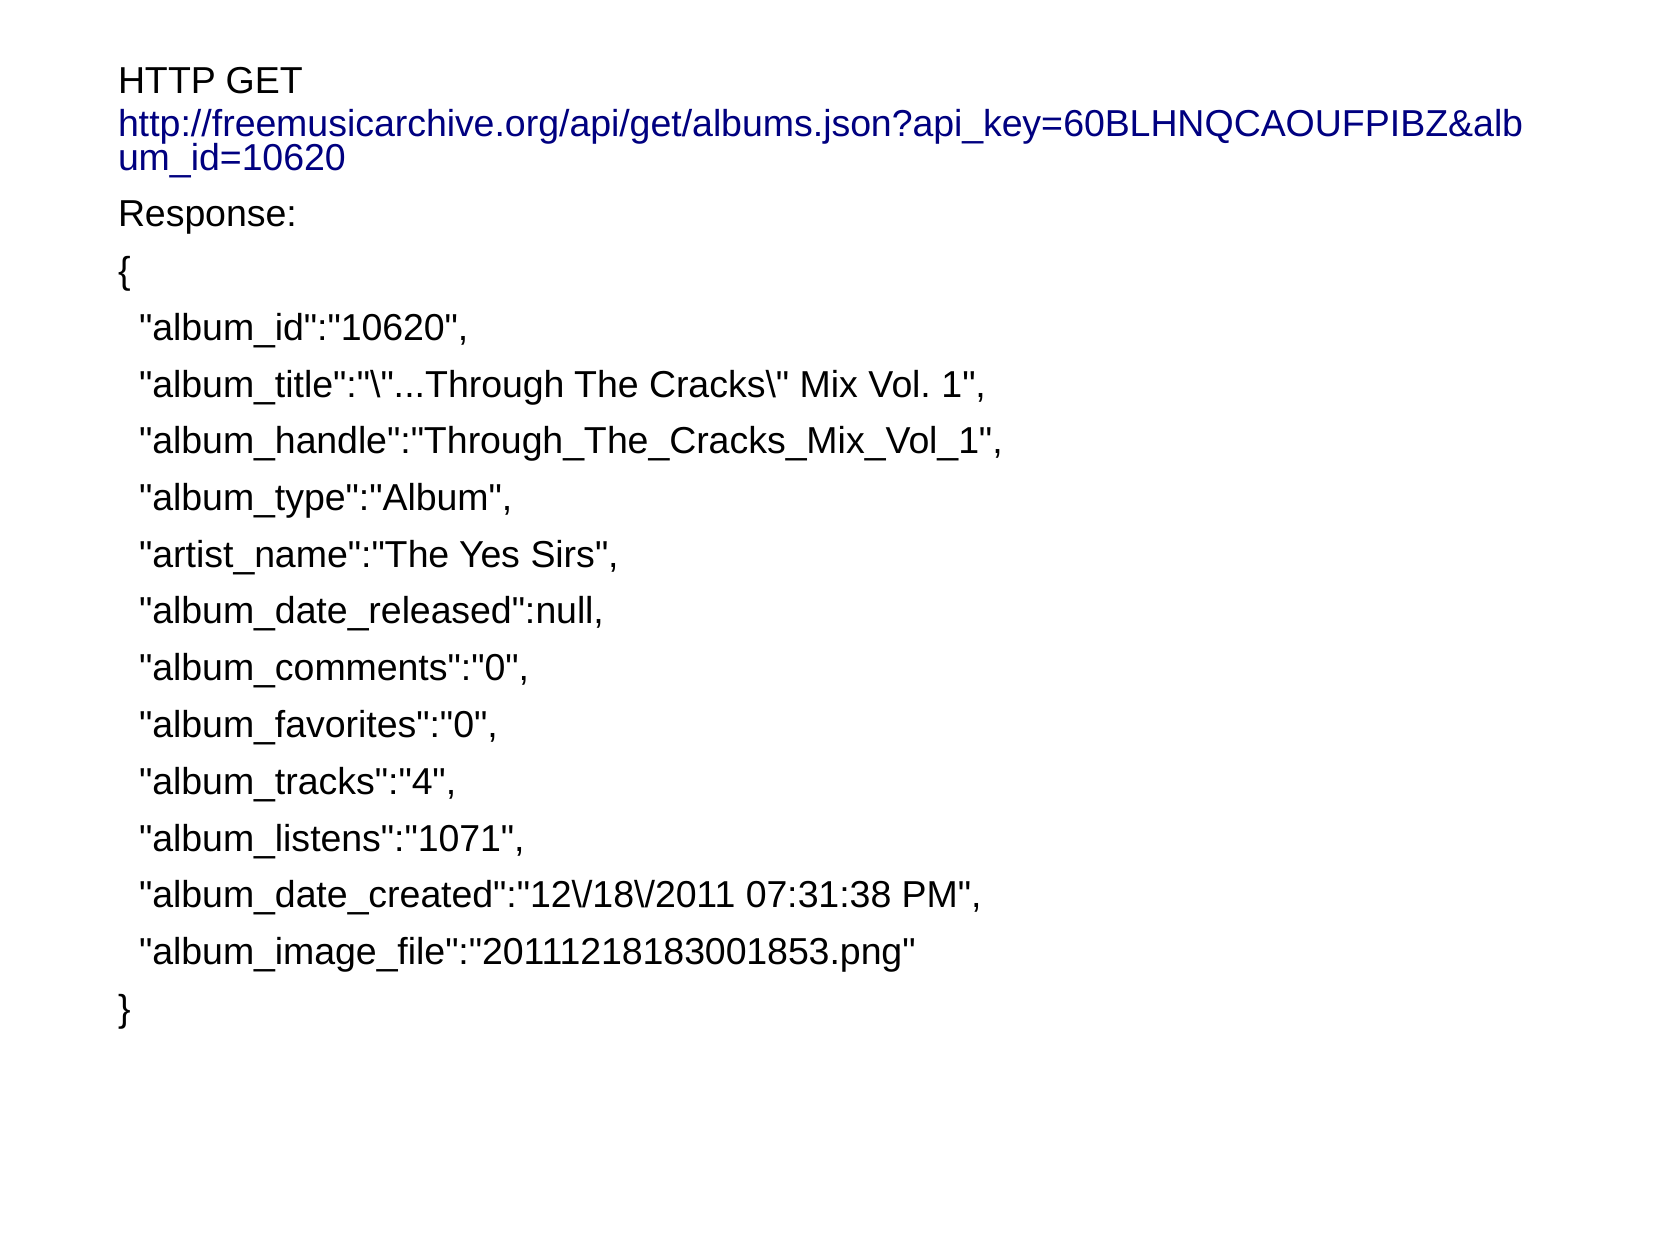

# HTTP GET http://freemusicarchive.org/api/get/albums.json?api_key=60BLHNQCAOUFPIBZ&album_id=10620
Response:
{
 "album_id":"10620",
 "album_title":"\"...Through The Cracks\" Mix Vol. 1",
 "album_handle":"Through_The_Cracks_Mix_Vol_1",
 "album_type":"Album",
 "artist_name":"The Yes Sirs",
 "album_date_released":null,
 "album_comments":"0",
 "album_favorites":"0",
 "album_tracks":"4",
 "album_listens":"1071",
 "album_date_created":"12\/18\/2011 07:31:38 PM",
 "album_image_file":"20111218183001853.png"
}